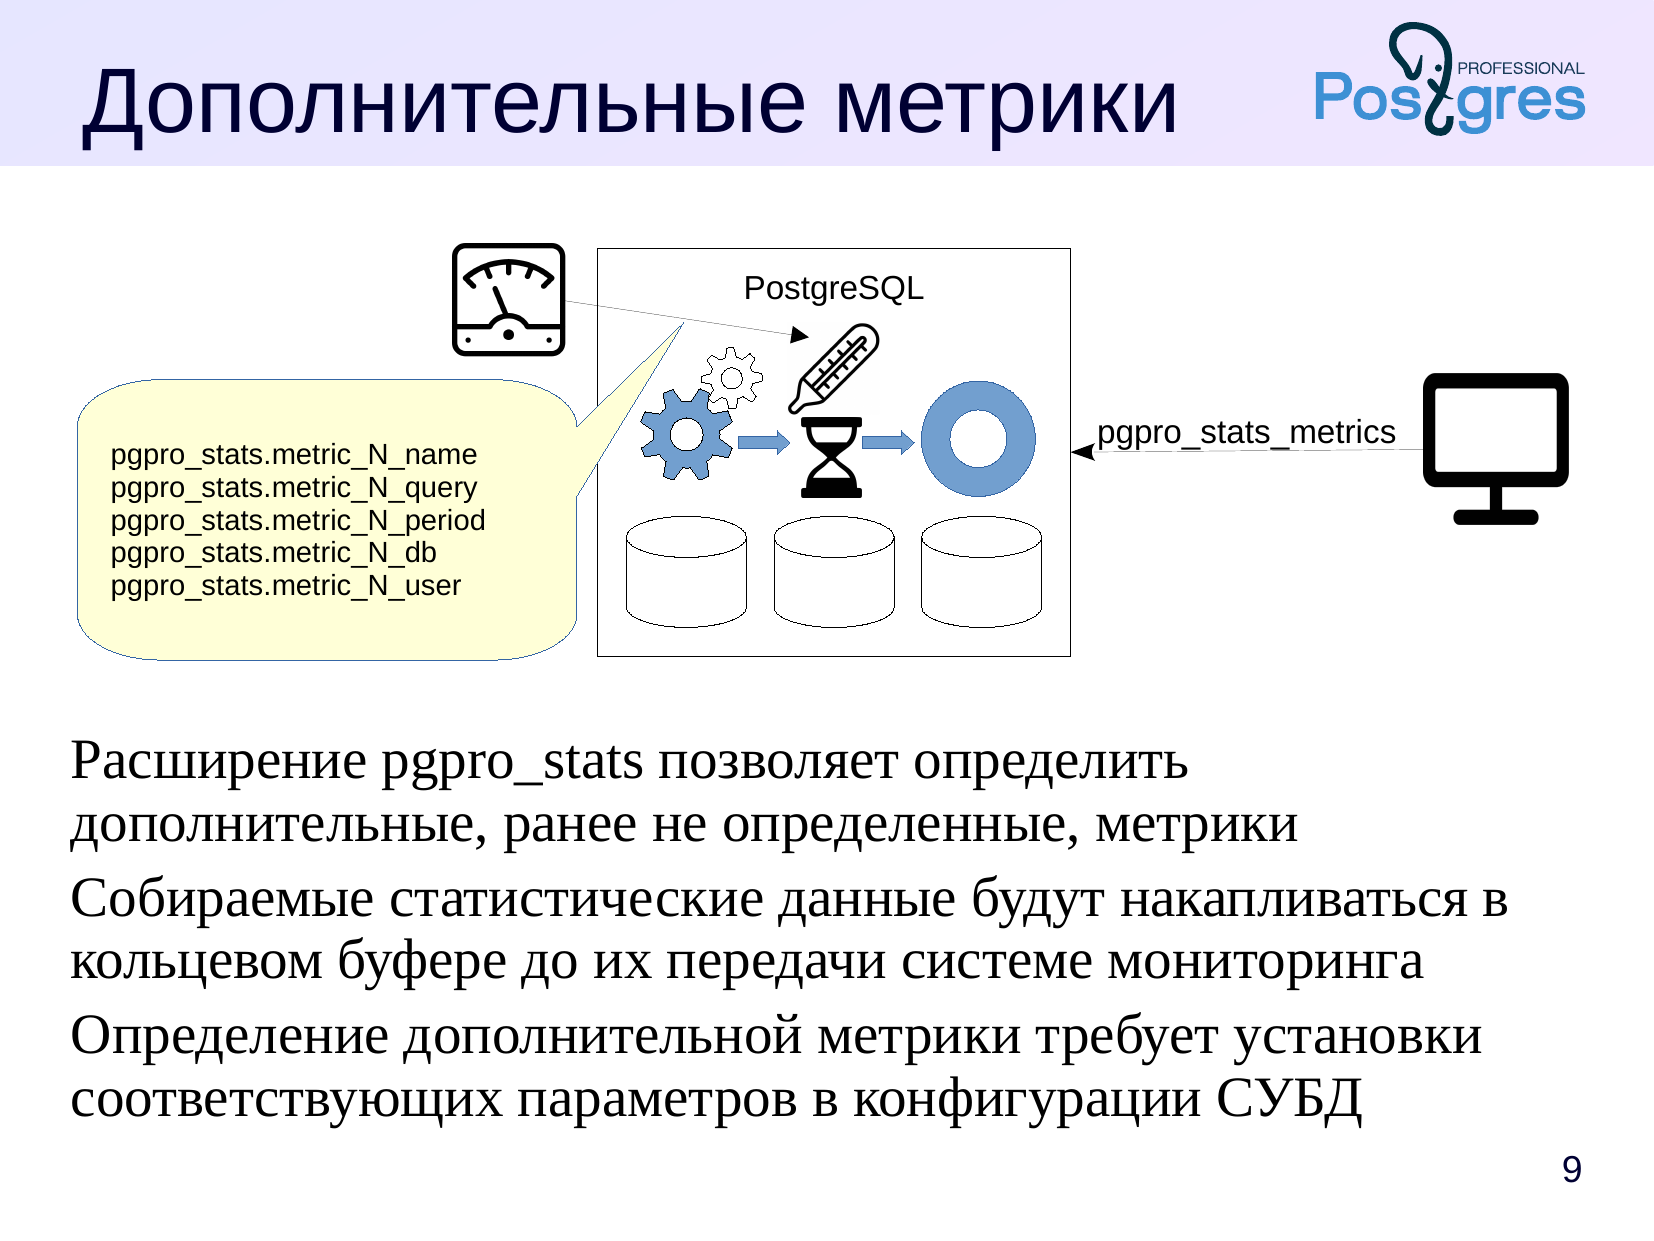

# Дополнительные метрики
PostgreSQL
pgpro_stats.metric_N_name
pgpro_stats.metric_N_query
pgpro_stats.metric_N_period
pgpro_stats.metric_N_db
pgpro_stats.metric_N_user
Расширение pgpro_stats позволяет определить дополнительные, ранее не определенные, метрики
Собираемые статистические данные будут накапливаться в кольцевом буфере до их передачи системе мониторинга
Определение дополнительной метрики требует установки соответствующих параметров в конфигурации СУБД